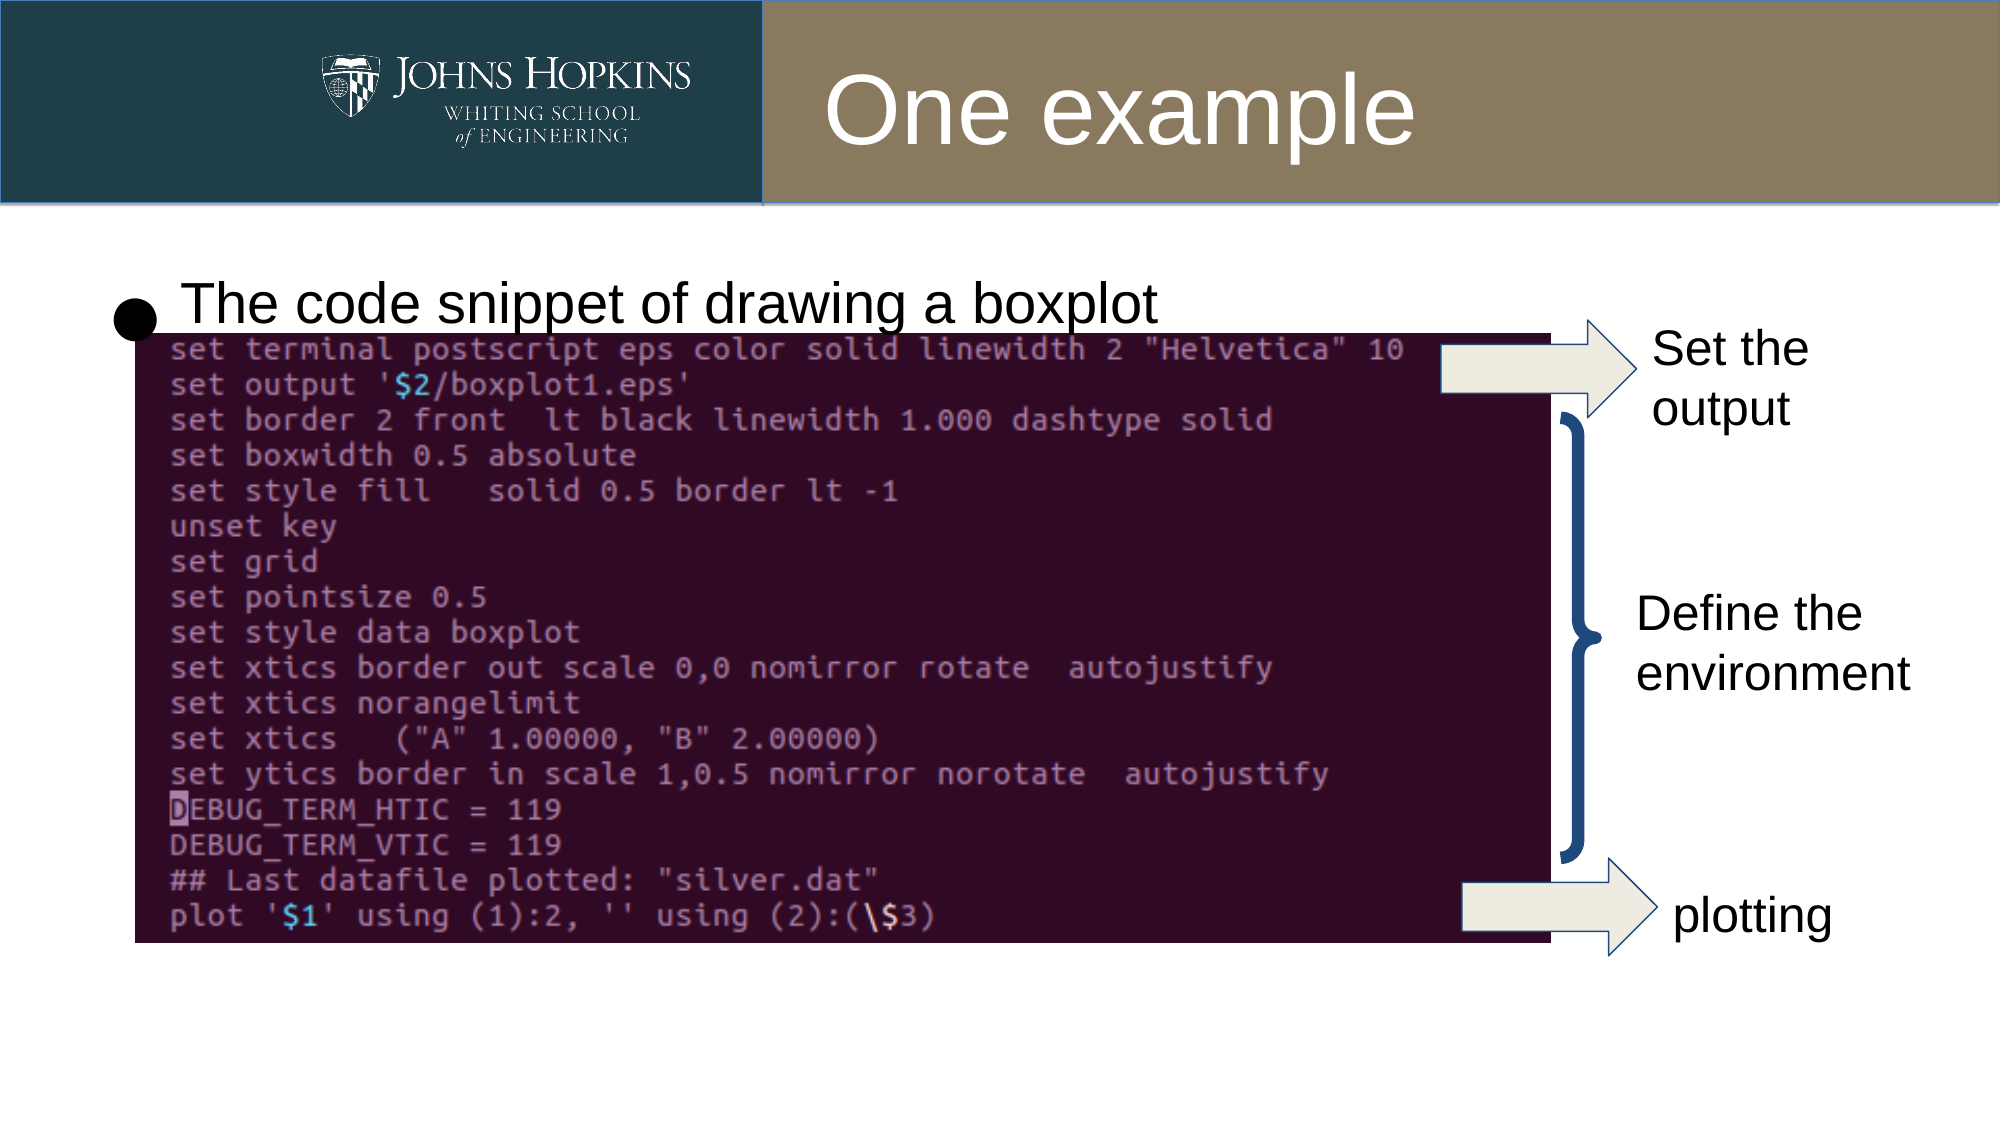

One example
The code snippet of drawing a boxplot
Set the output
Define the environment
plotting